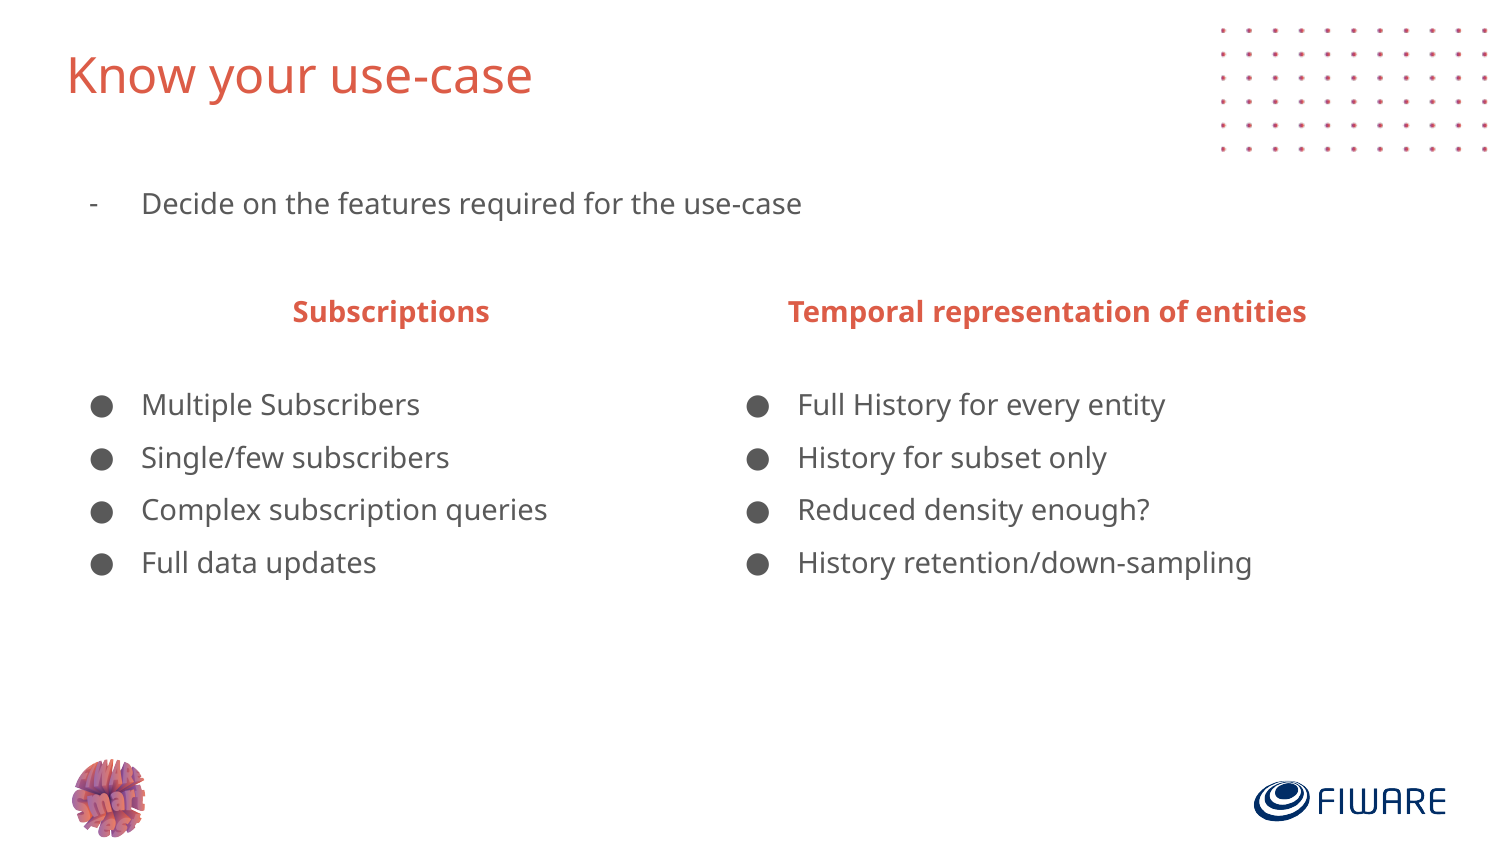

# Know your use-case
Decide on the features required for the use-case
Subscriptions
Multiple Subscribers
Single/few subscribers
Complex subscription queries
Full data updates
Temporal representation of entities
Full History for every entity
History for subset only
Reduced density enough?
History retention/down-sampling